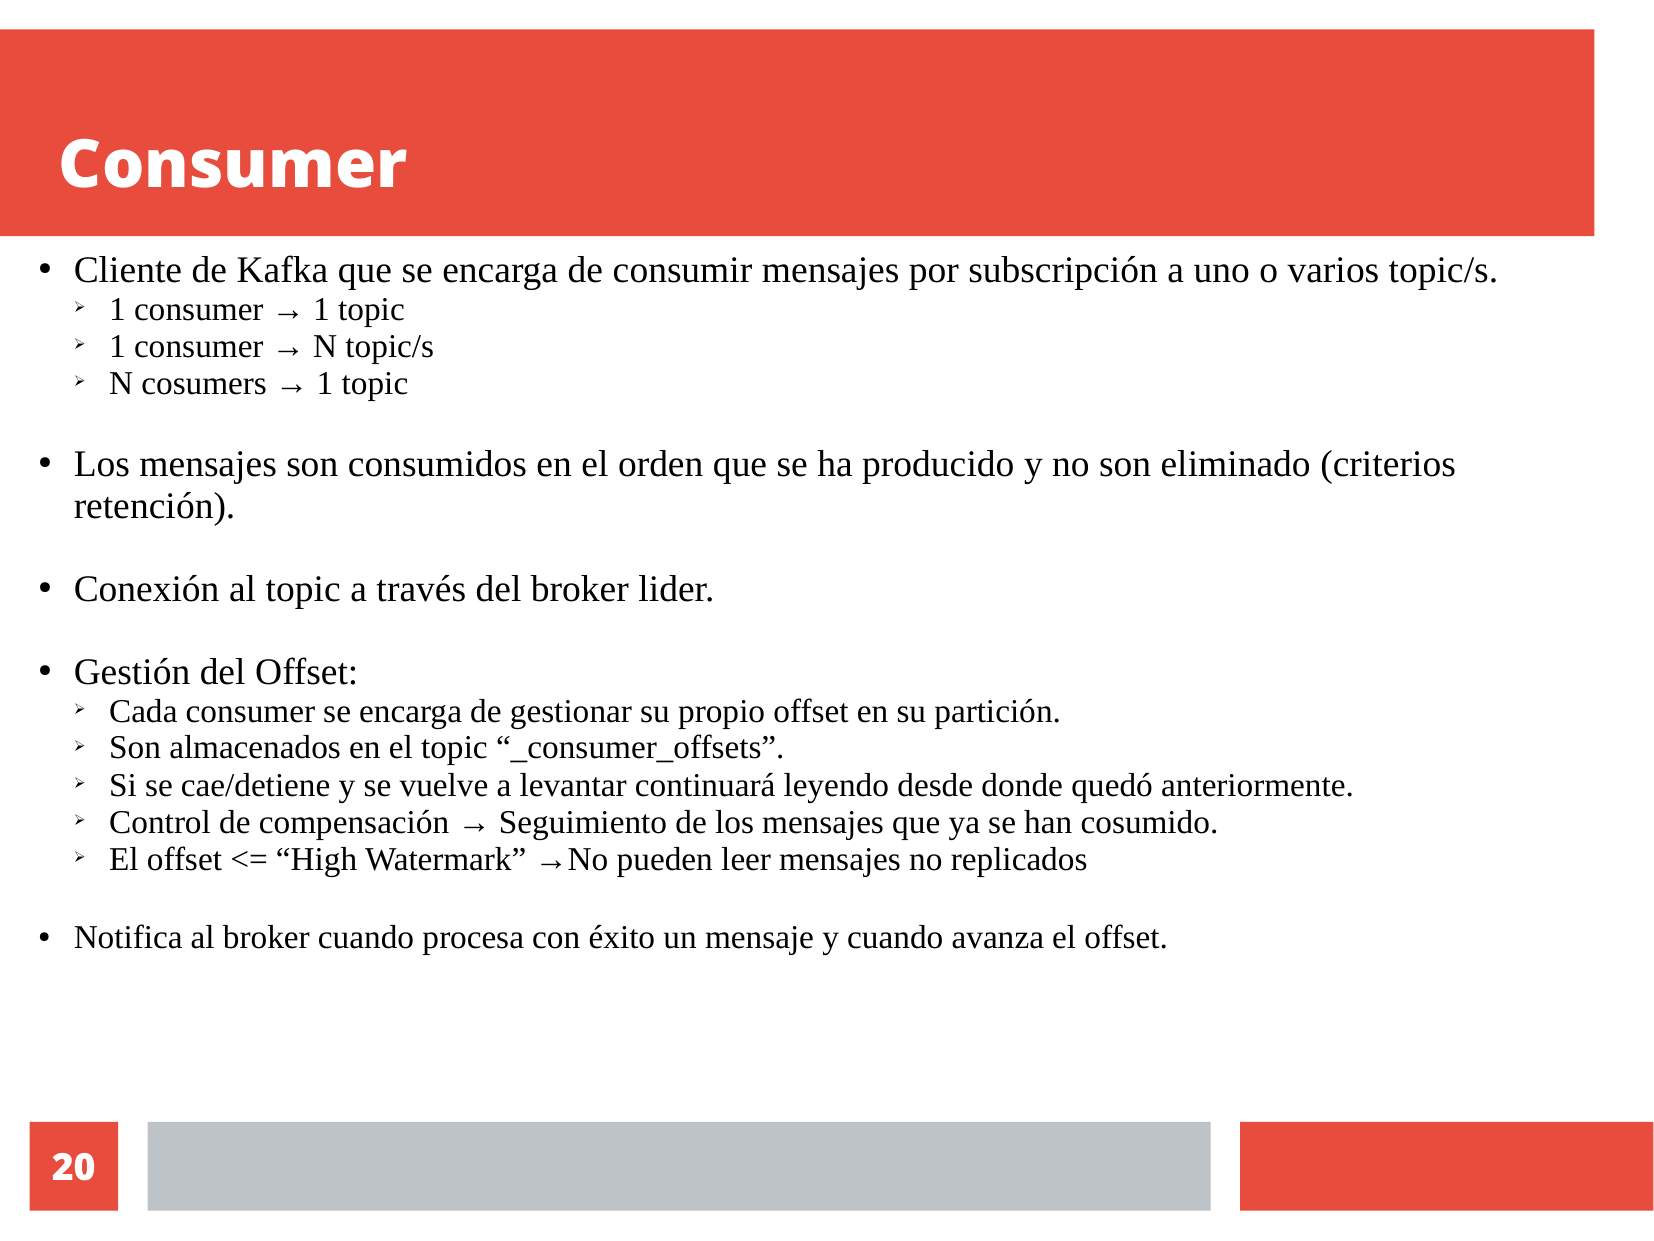

# Consumer
Cliente de Kafka que se encarga de consumir mensajes por subscripción a uno o varios topic/s.
1 consumer → 1 topic
1 consumer → N topic/s
N cosumers → 1 topic
Los mensajes son consumidos en el orden que se ha producido y no son eliminado (criterios retención).
Conexión al topic a través del broker lider.
Gestión del Offset:
Cada consumer se encarga de gestionar su propio offset en su partición.
Son almacenados en el topic “_consumer_offsets”.
Si se cae/detiene y se vuelve a levantar continuará leyendo desde donde quedó anteriormente.
Control de compensación → Seguimiento de los mensajes que ya se han cosumido.
El offset <= “High Watermark” →No pueden leer mensajes no replicados
Notifica al broker cuando procesa con éxito un mensaje y cuando avanza el offset.
20